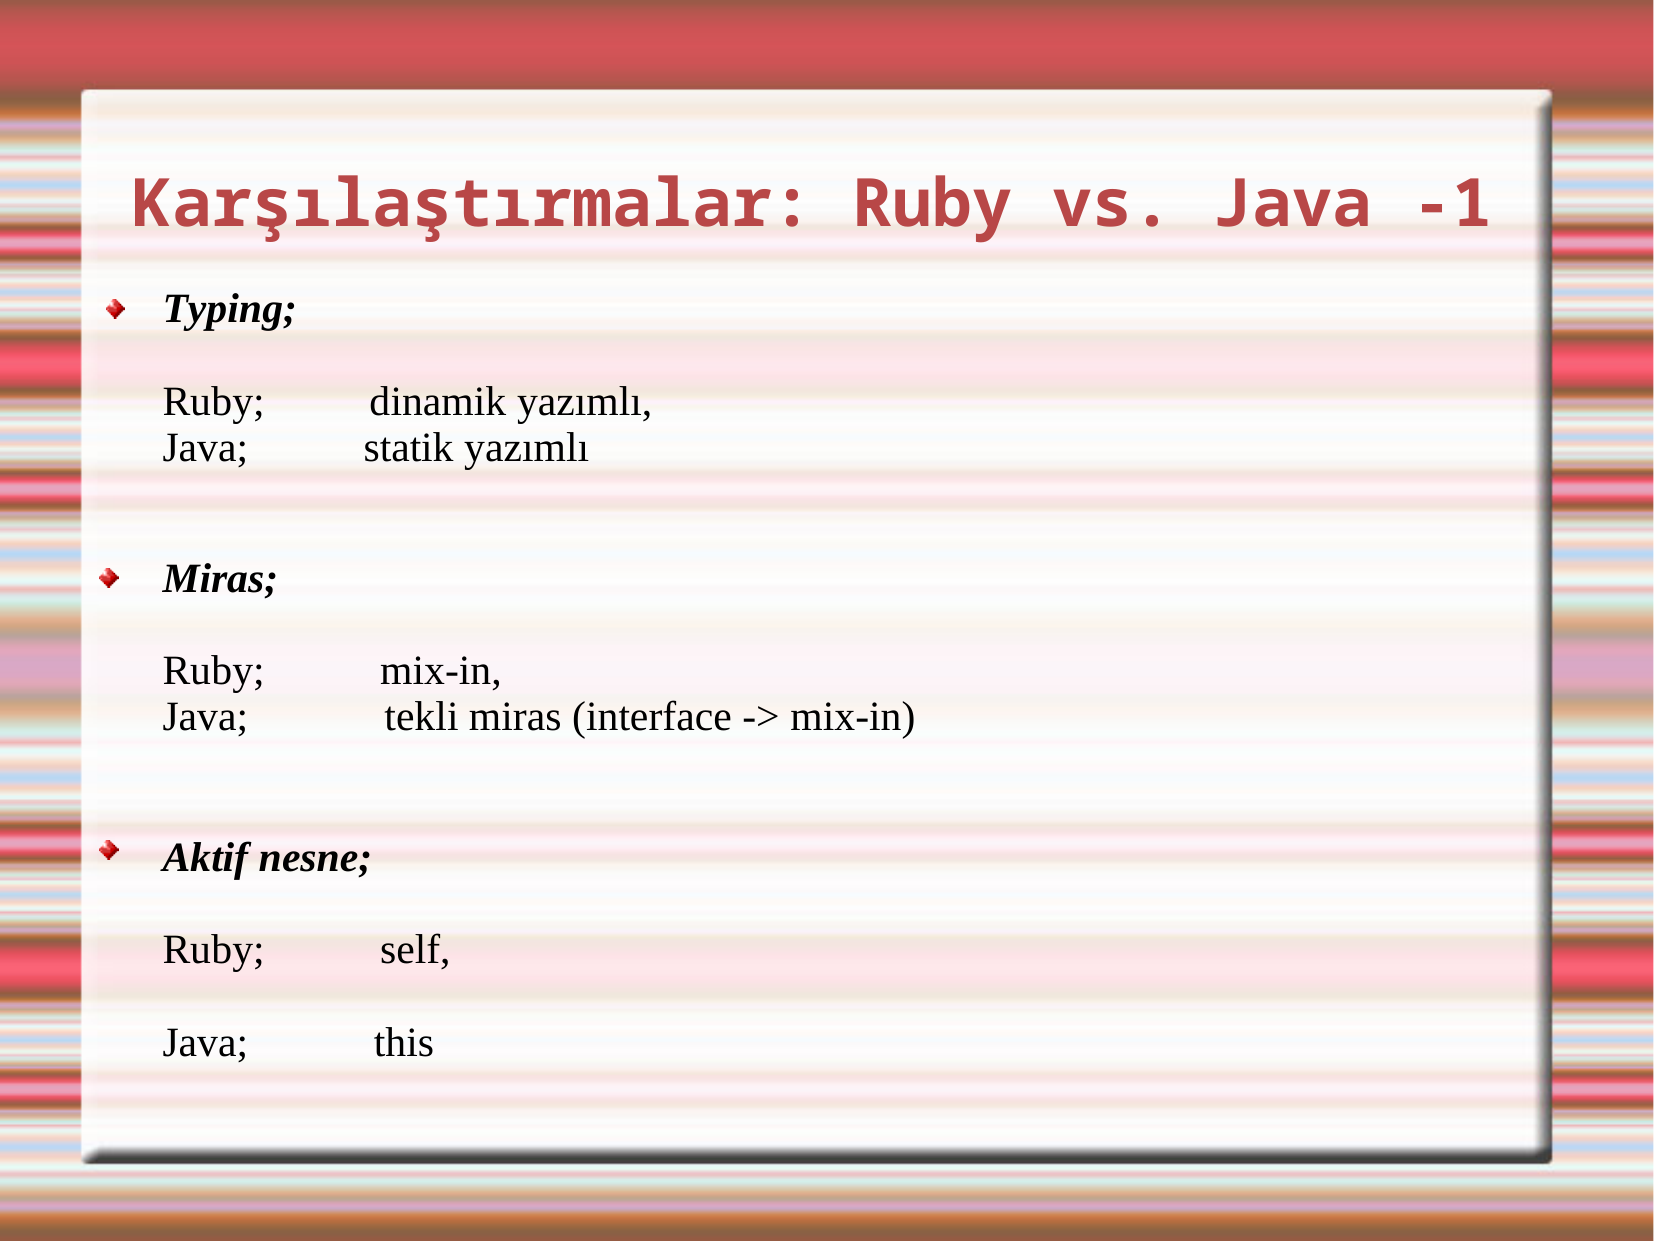

Karşılaştırmalar: Ruby vs. Java -1
Typing;
Ruby; dinamik yazımlı,
Java; statik yazımlı
Miras;
Ruby; mix-in,
Java; tekli miras (interface -> mix-in)
Aktif nesne;
Ruby; self,
Java; this